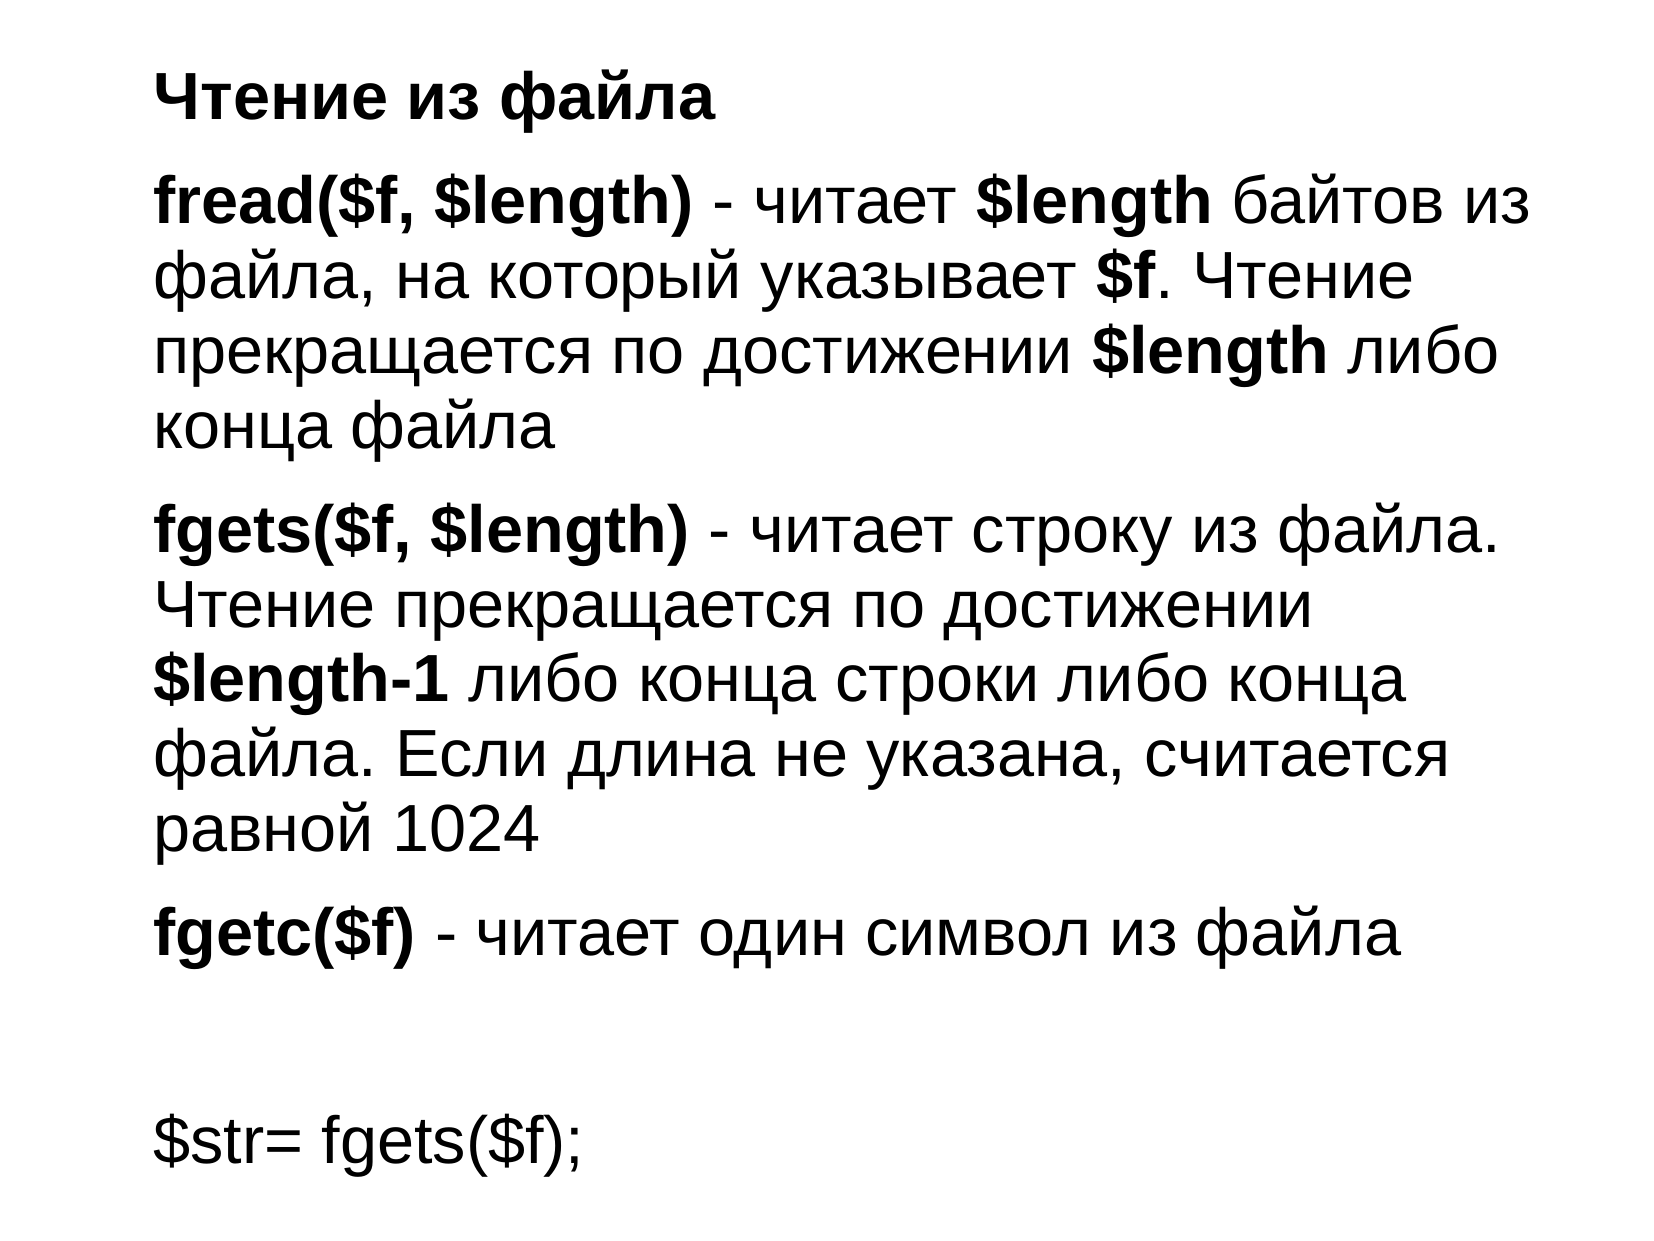

# Чтение из файла
fread($f, $length) - читает $length байтов из файла, на который указывает $f. Чтение прекращается по достижении $length либо конца файла
fgets($f, $length) - читает строку из файла. Чтение прекращается по достижении $length-1 либо конца строки либо конца файла. Если длина не указана, считается равной 1024
fgetс($f) - читает один символ из файла
$str= fgets($f);